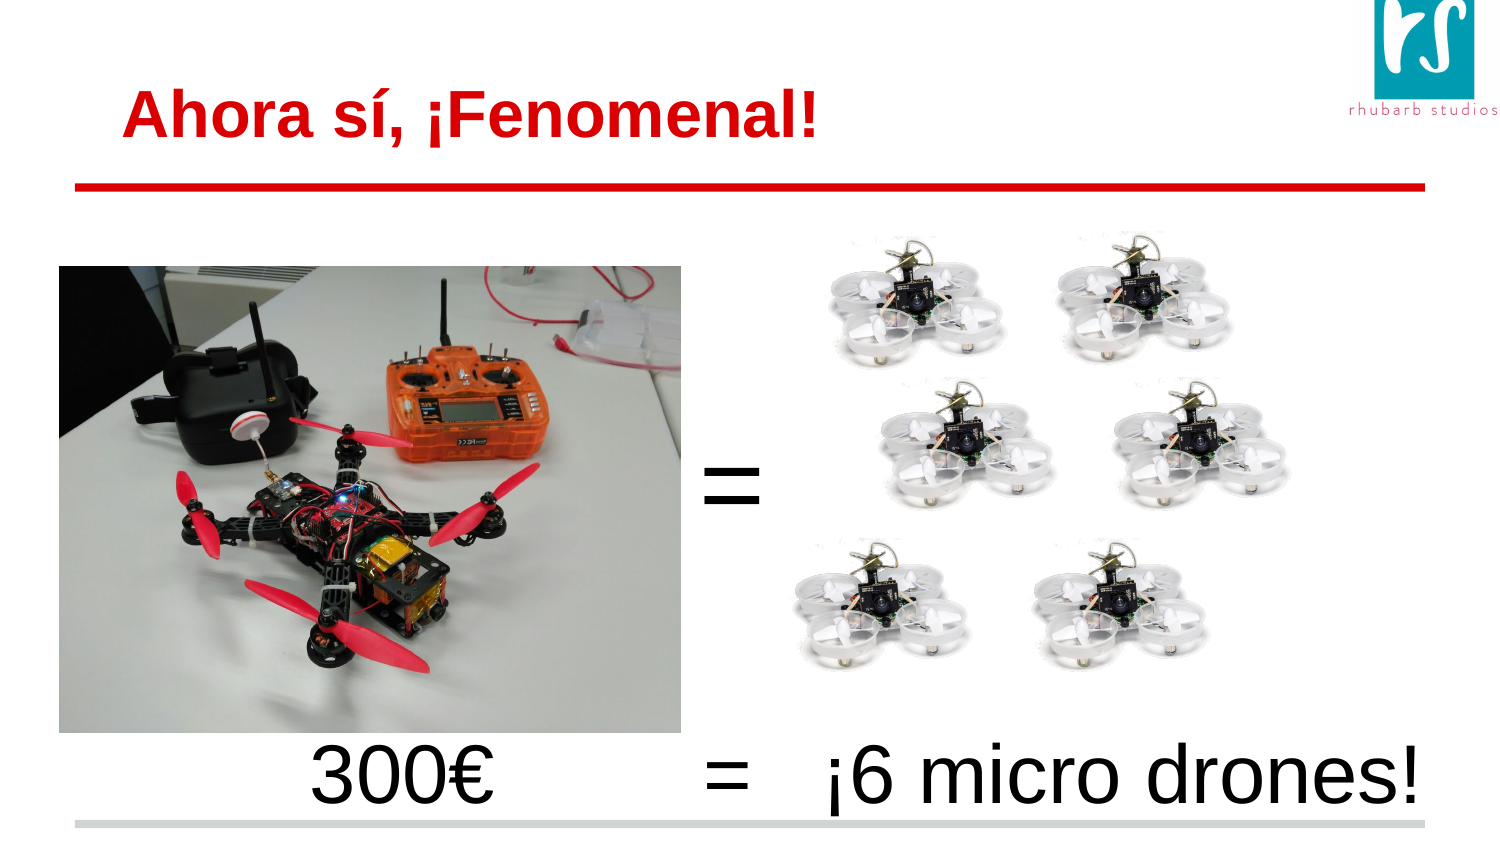

# Ahora sí, ¡Fenomenal!
=
300€ = ¡6 micro drones!